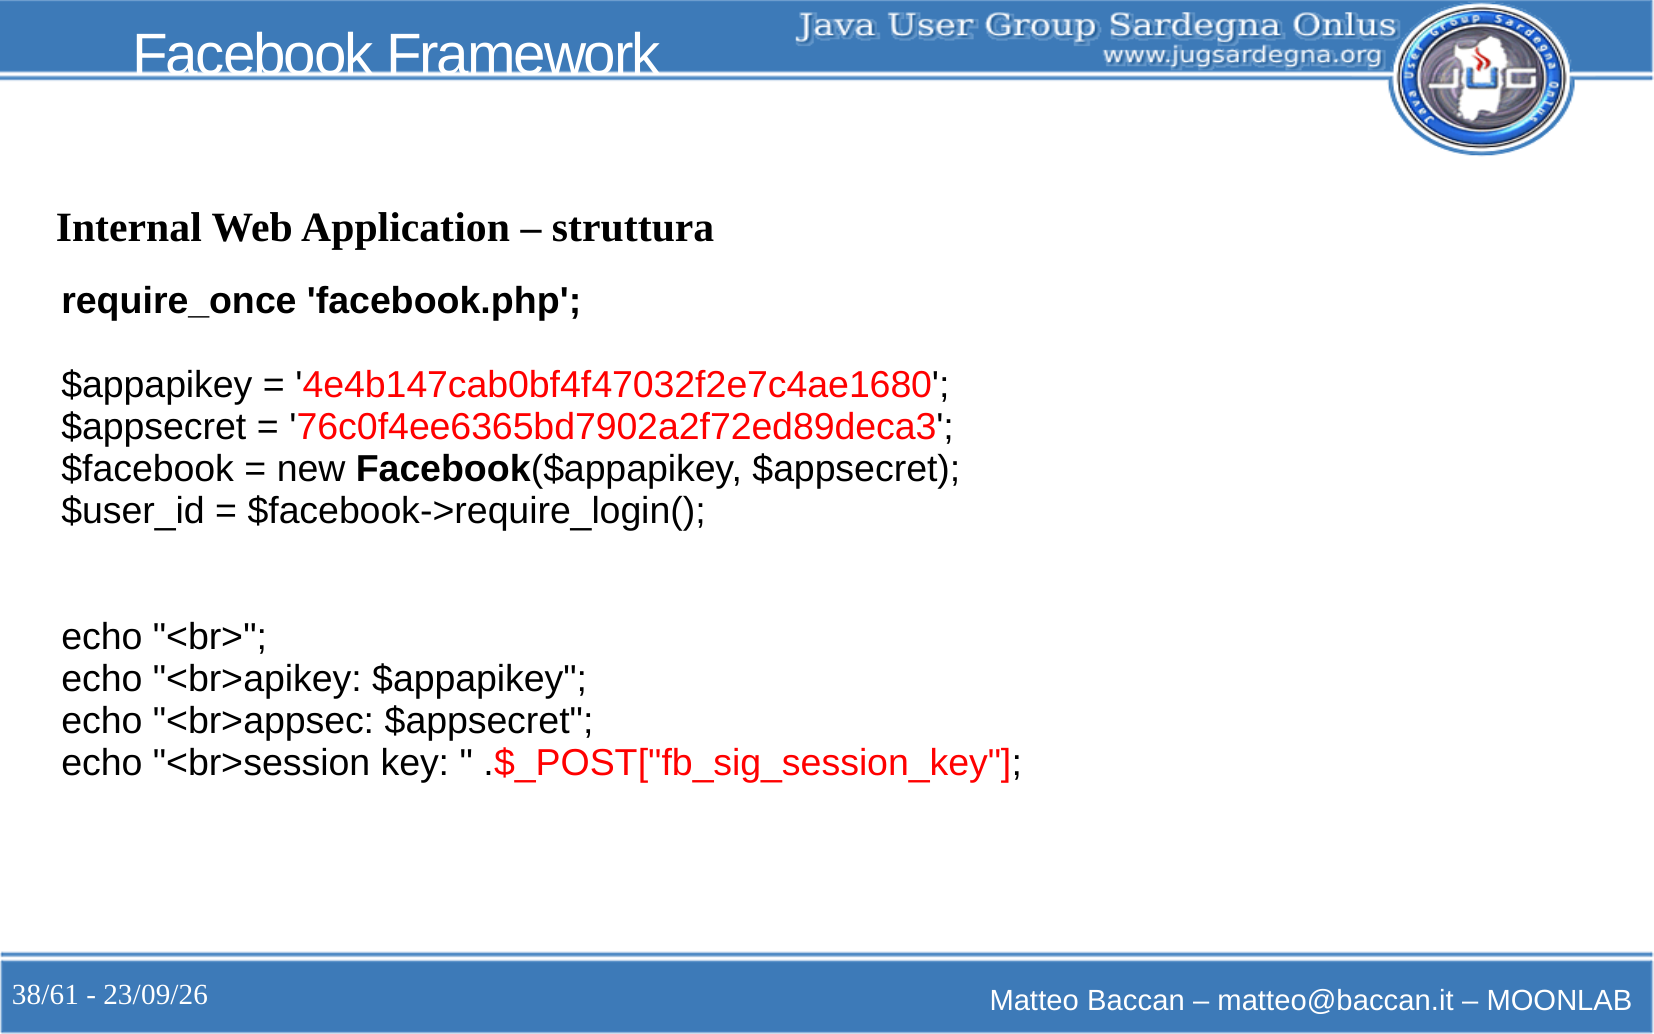

# Facebook Framework
Internal Web Application – struttura
require_once 'facebook.php';
$appapikey = '4e4b147cab0bf4f47032f2e7c4ae1680';
$appsecret = '76c0f4ee6365bd7902a2f72ed89deca3';
$facebook = new Facebook($appapikey, $appsecret);
$user_id = $facebook->require_login();
echo "<br>";
echo "<br>apikey: $appapikey";
echo "<br>appsec: $appsecret";
echo "<br>session key: " .$_POST["fb_sig_session_key"];
38